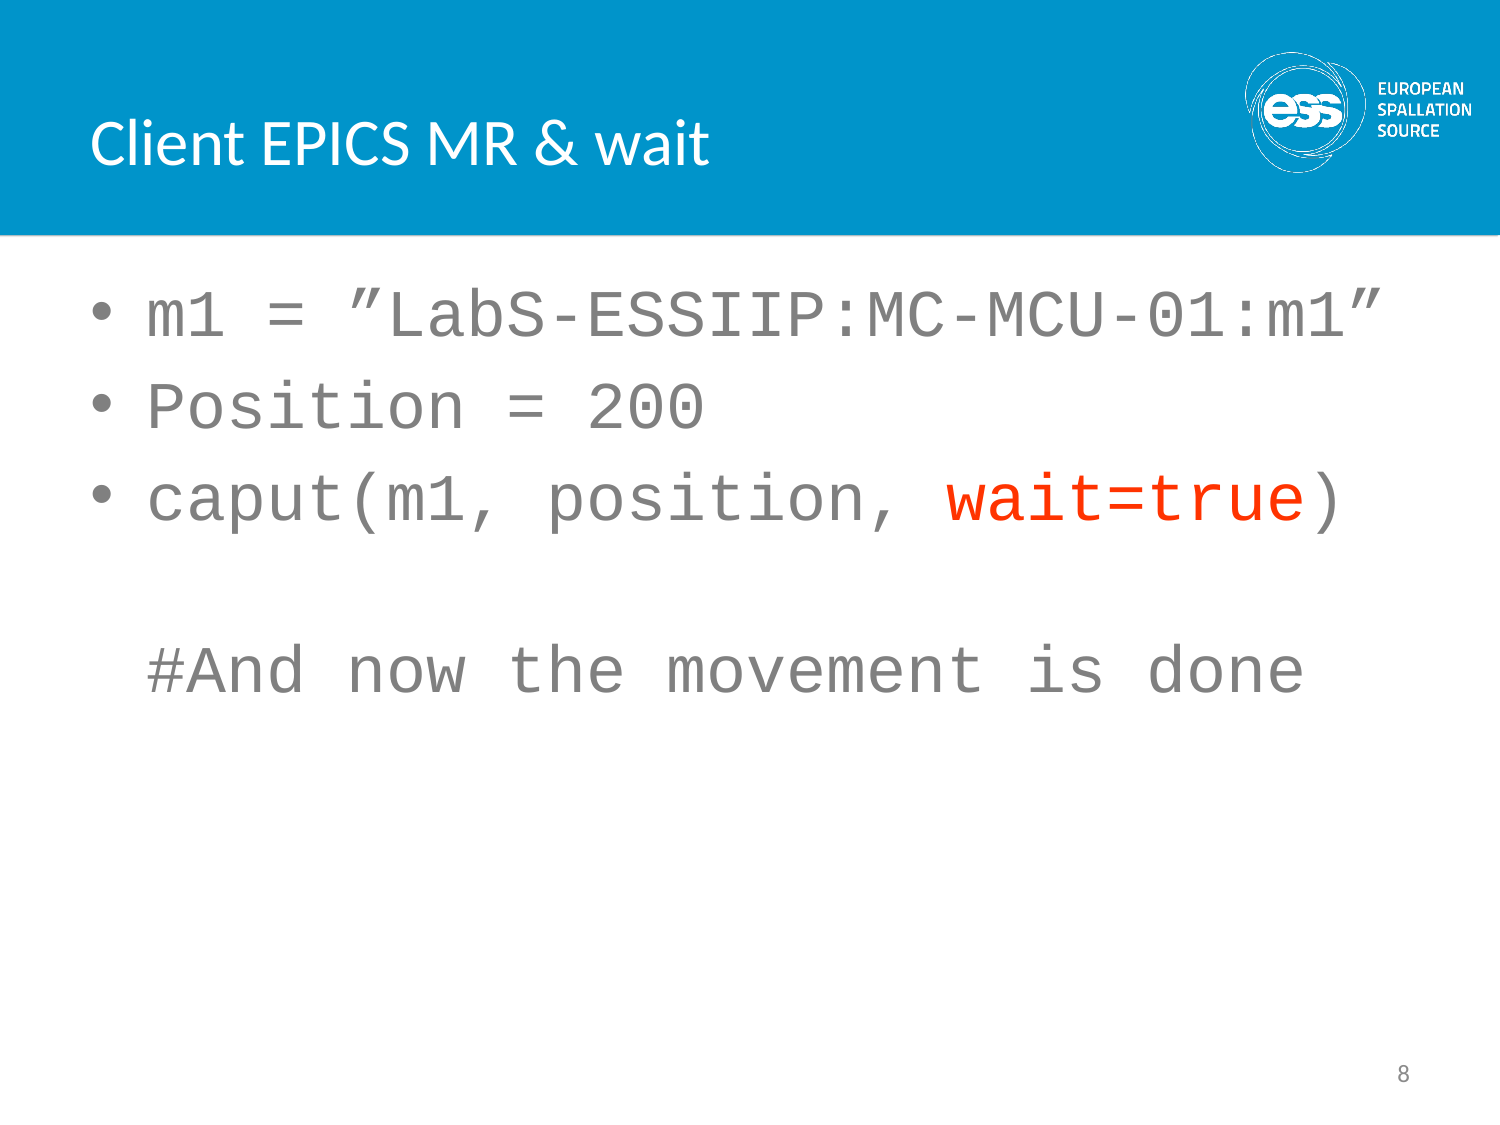

# Client EPICS MR & wait
m1 = ”LabS-ESSIIP:MC-MCU-01:m1”
Position = 200
caput(m1, position, wait=true)
#And now the movement is done